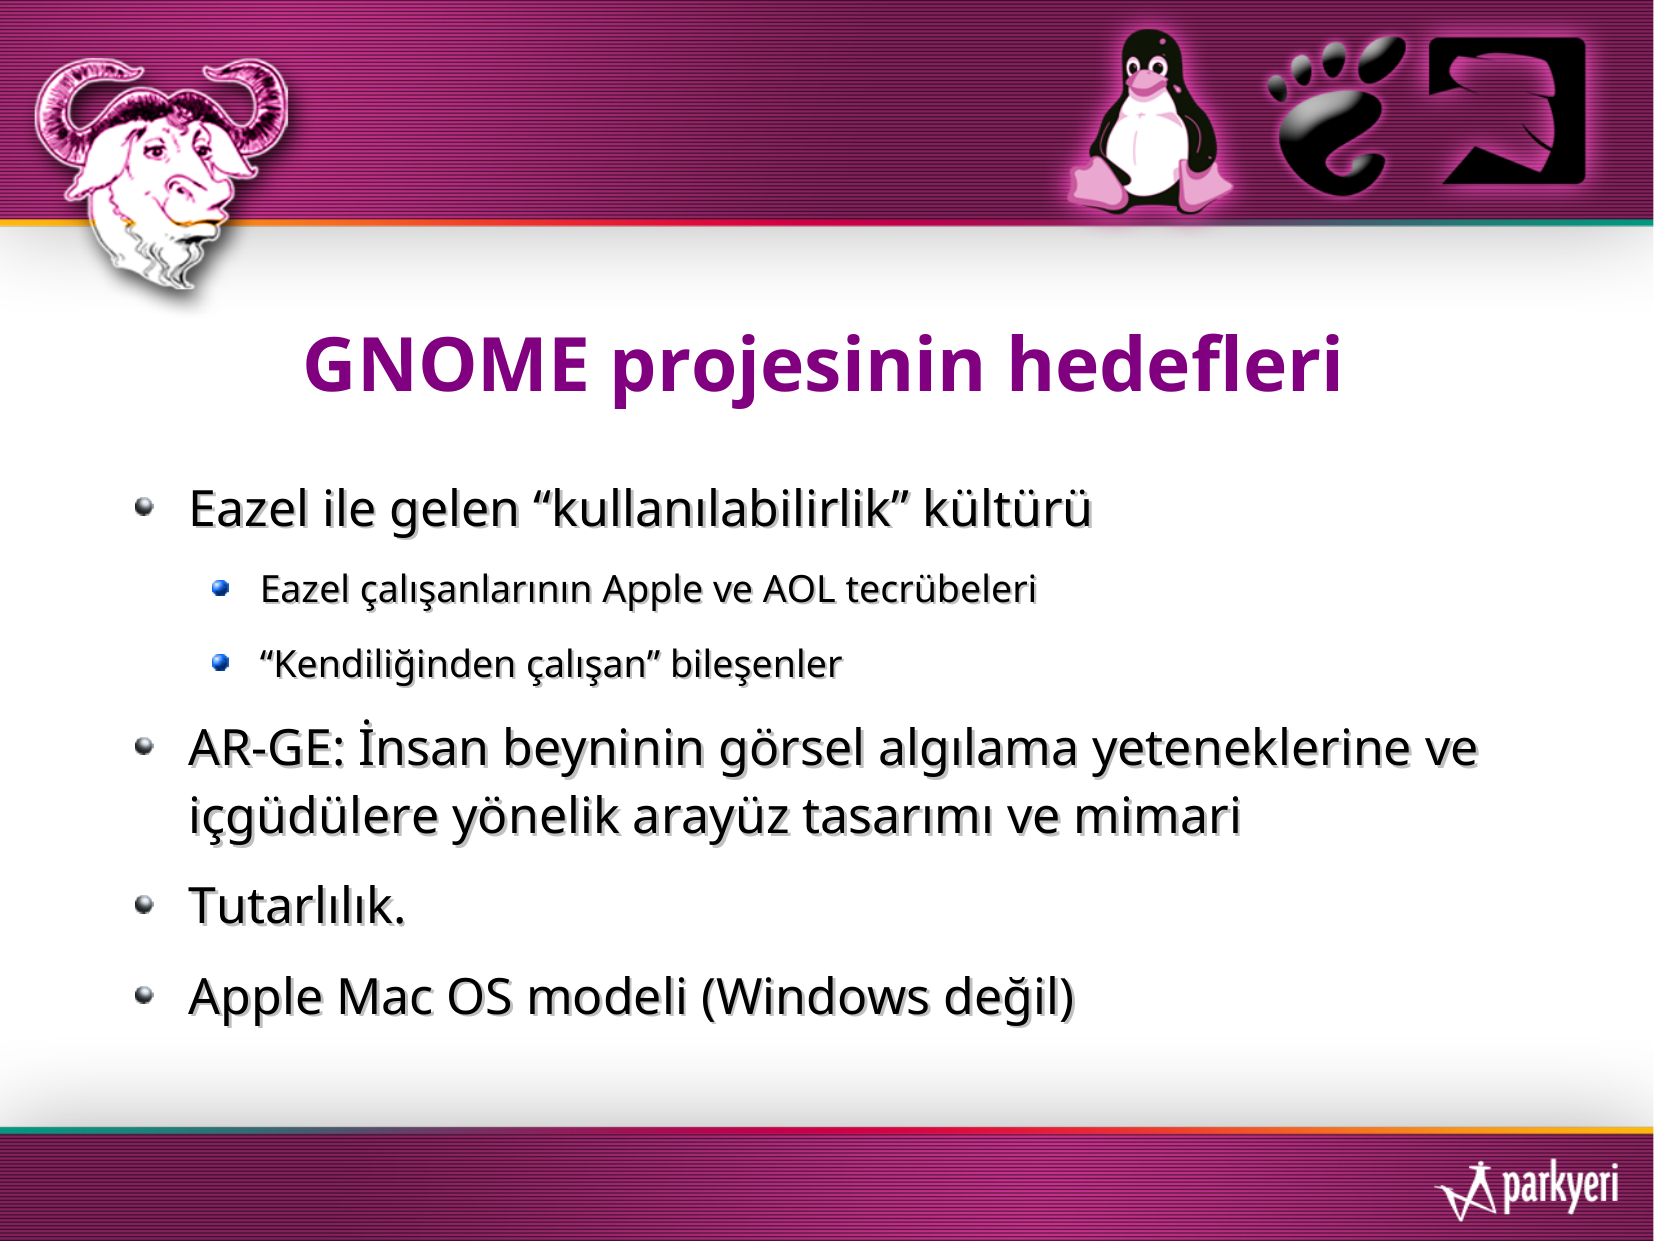

# GNOME projesinin hedefleri
Eazel ile gelen “kullanılabilirlik” kültürü
Eazel çalışanlarının Apple ve AOL tecrübeleri
“Kendiliğinden çalışan” bileşenler
AR-GE: İnsan beyninin görsel algılama yeteneklerine ve içgüdülere yönelik arayüz tasarımı ve mimari
Tutarlılık.
Apple Mac OS modeli (Windows değil)